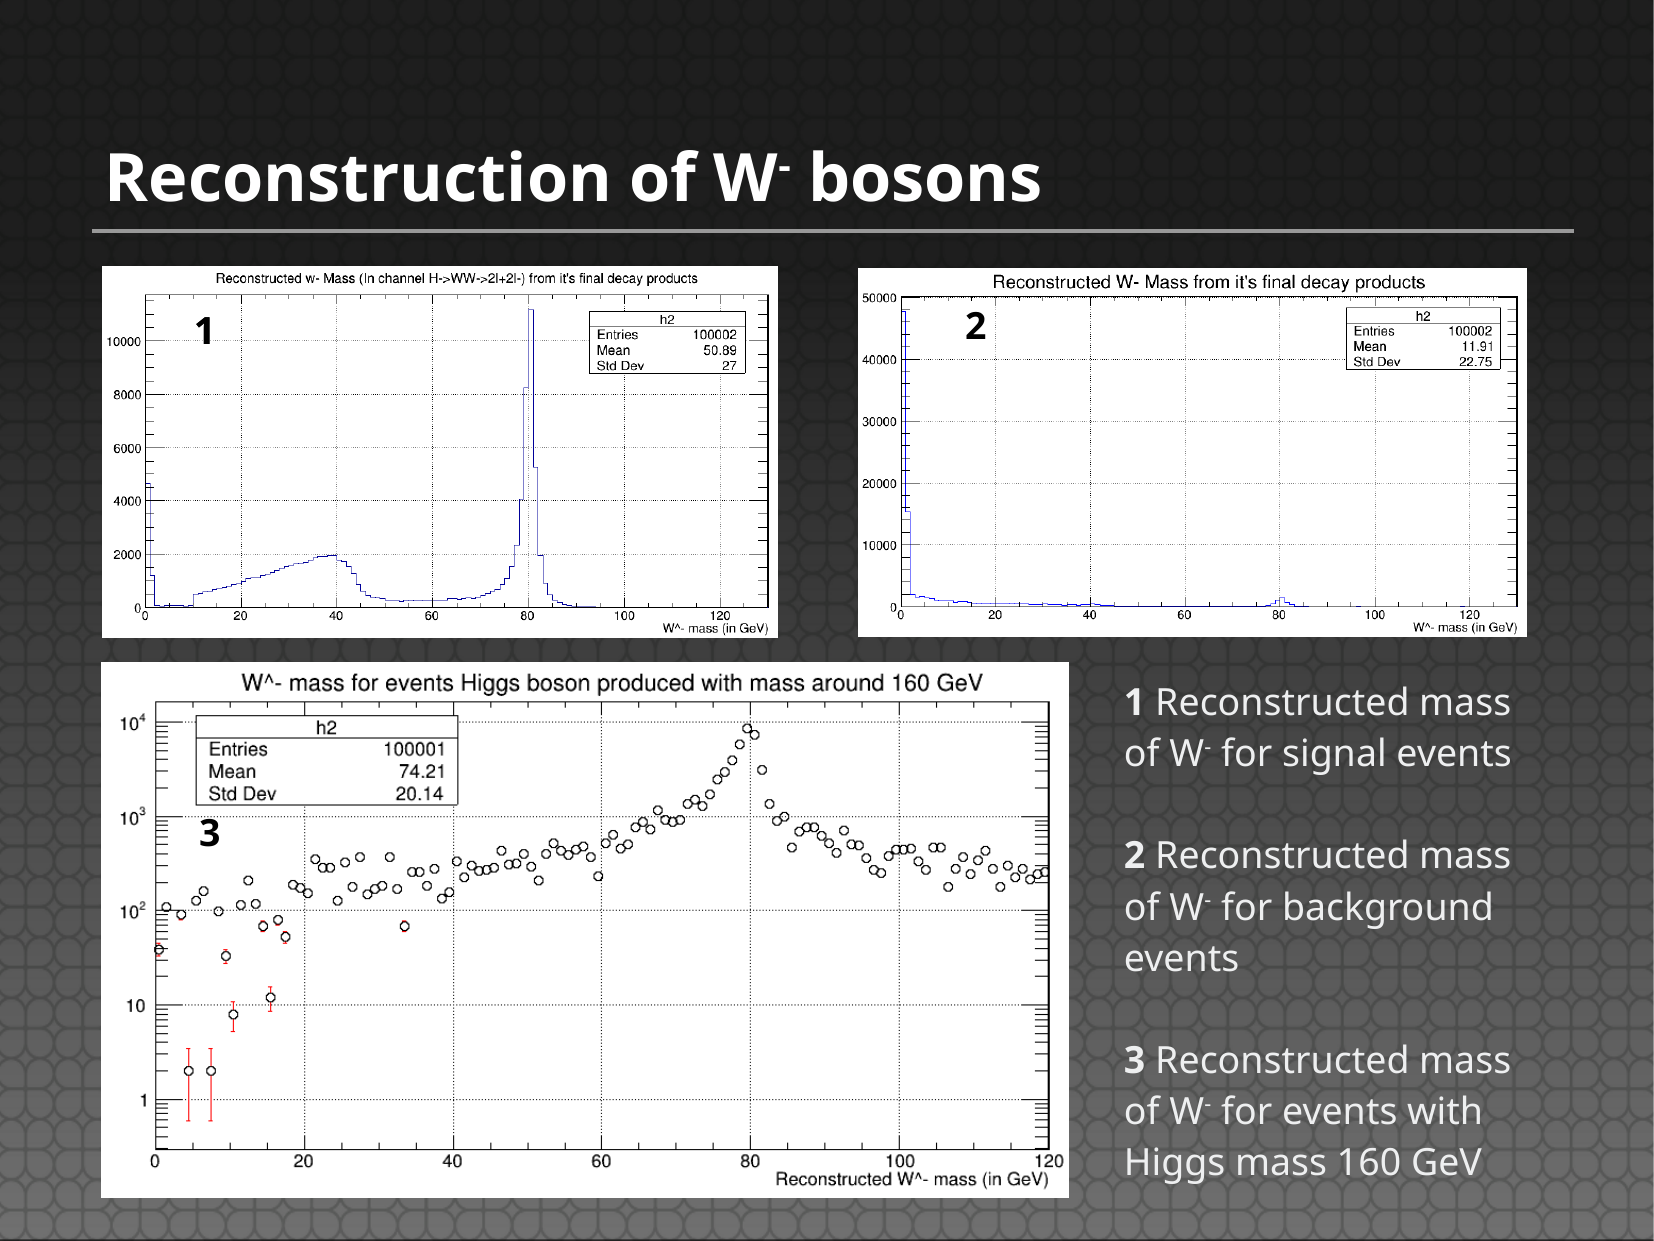

# Reconstruction of W- bosons
2
1
1
1 Reconstructed mass of W- for signal events
2 Reconstructed mass of W- for background events
3 Reconstructed mass of W- for events with Higgs mass 160 GeV
3